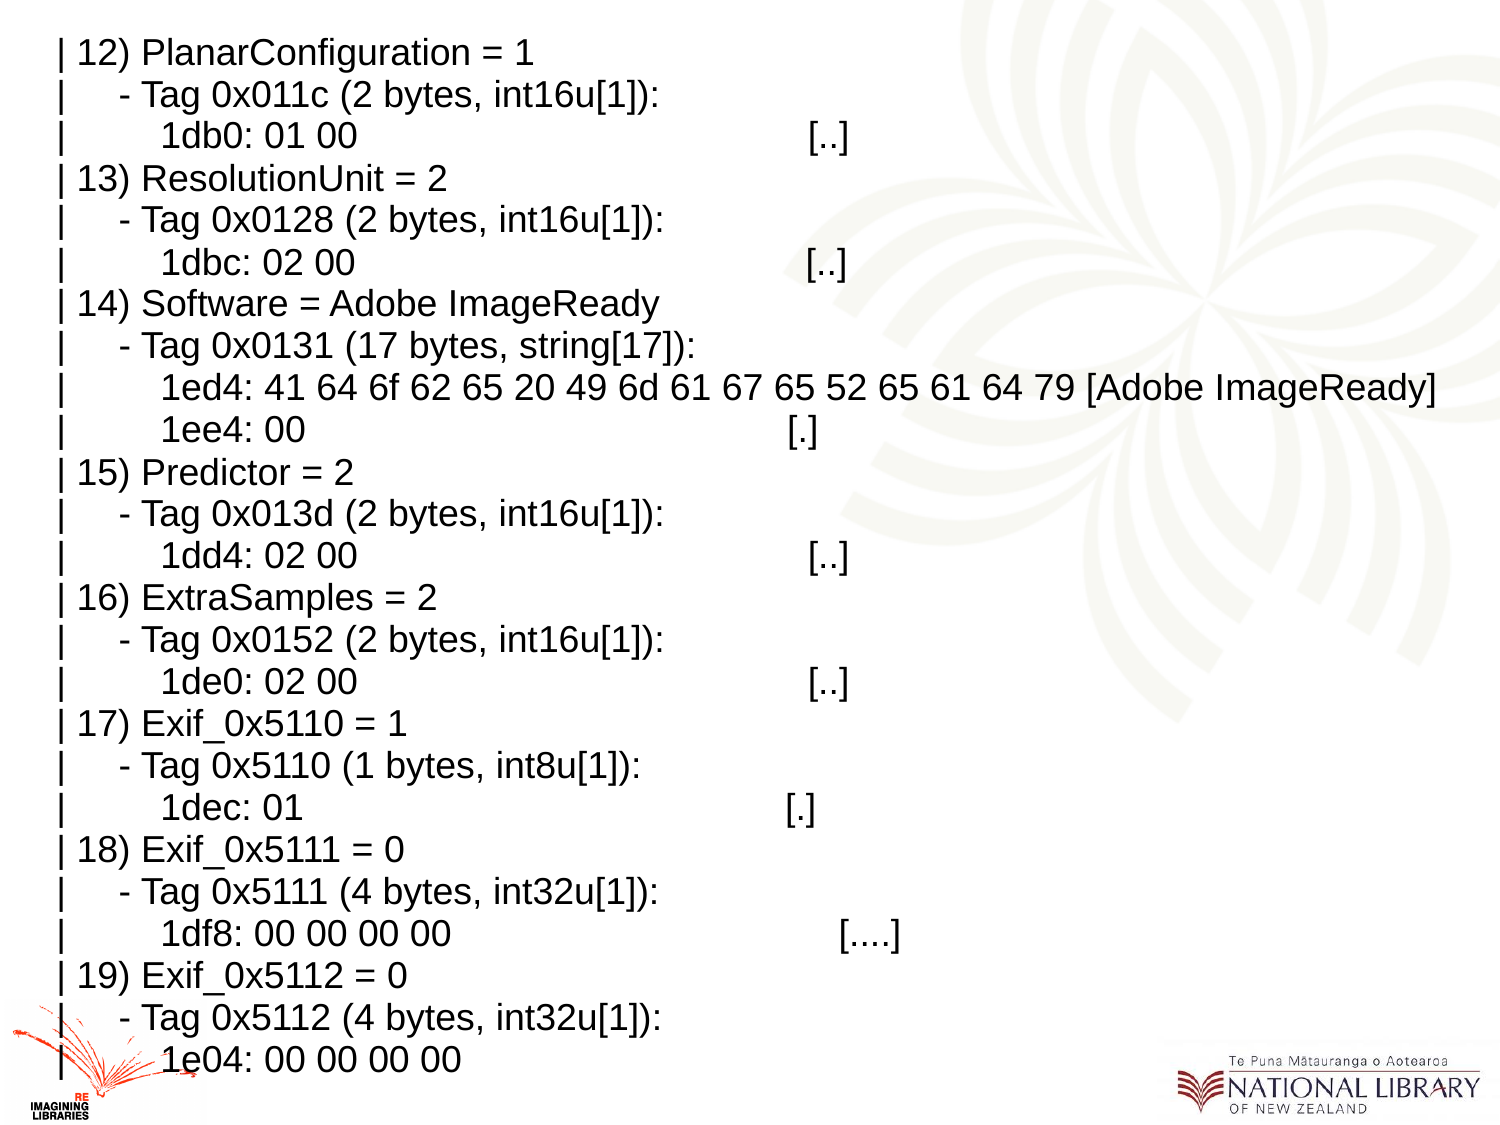

| 12) PlanarConfiguration = 1
 | - Tag 0x011c (2 bytes, int16u[1]):
 | 1db0: 01 00 [..]
 | 13) ResolutionUnit = 2
 | - Tag 0x0128 (2 bytes, int16u[1]):
 | 1dbc: 02 00 [..]
 | 14) Software = Adobe ImageReady
 | - Tag 0x0131 (17 bytes, string[17]):
 | 1ed4: 41 64 6f 62 65 20 49 6d 61 67 65 52 65 61 64 79 [Adobe ImageReady]
 | 1ee4: 00 [.]
 | 15) Predictor = 2
 | - Tag 0x013d (2 bytes, int16u[1]):
 | 1dd4: 02 00 [..]
 | 16) ExtraSamples = 2
 | - Tag 0x0152 (2 bytes, int16u[1]):
 | 1de0: 02 00 [..]
 | 17) Exif_0x5110 = 1
 | - Tag 0x5110 (1 bytes, int8u[1]):
 | 1dec: 01 [.]
 | 18) Exif_0x5111 = 0
 | - Tag 0x5111 (4 bytes, int32u[1]):
 | 1df8: 00 00 00 00 [....]
 | 19) Exif_0x5112 = 0
 | - Tag 0x5112 (4 bytes, int32u[1]):
 | 1e04: 00 00 00 00